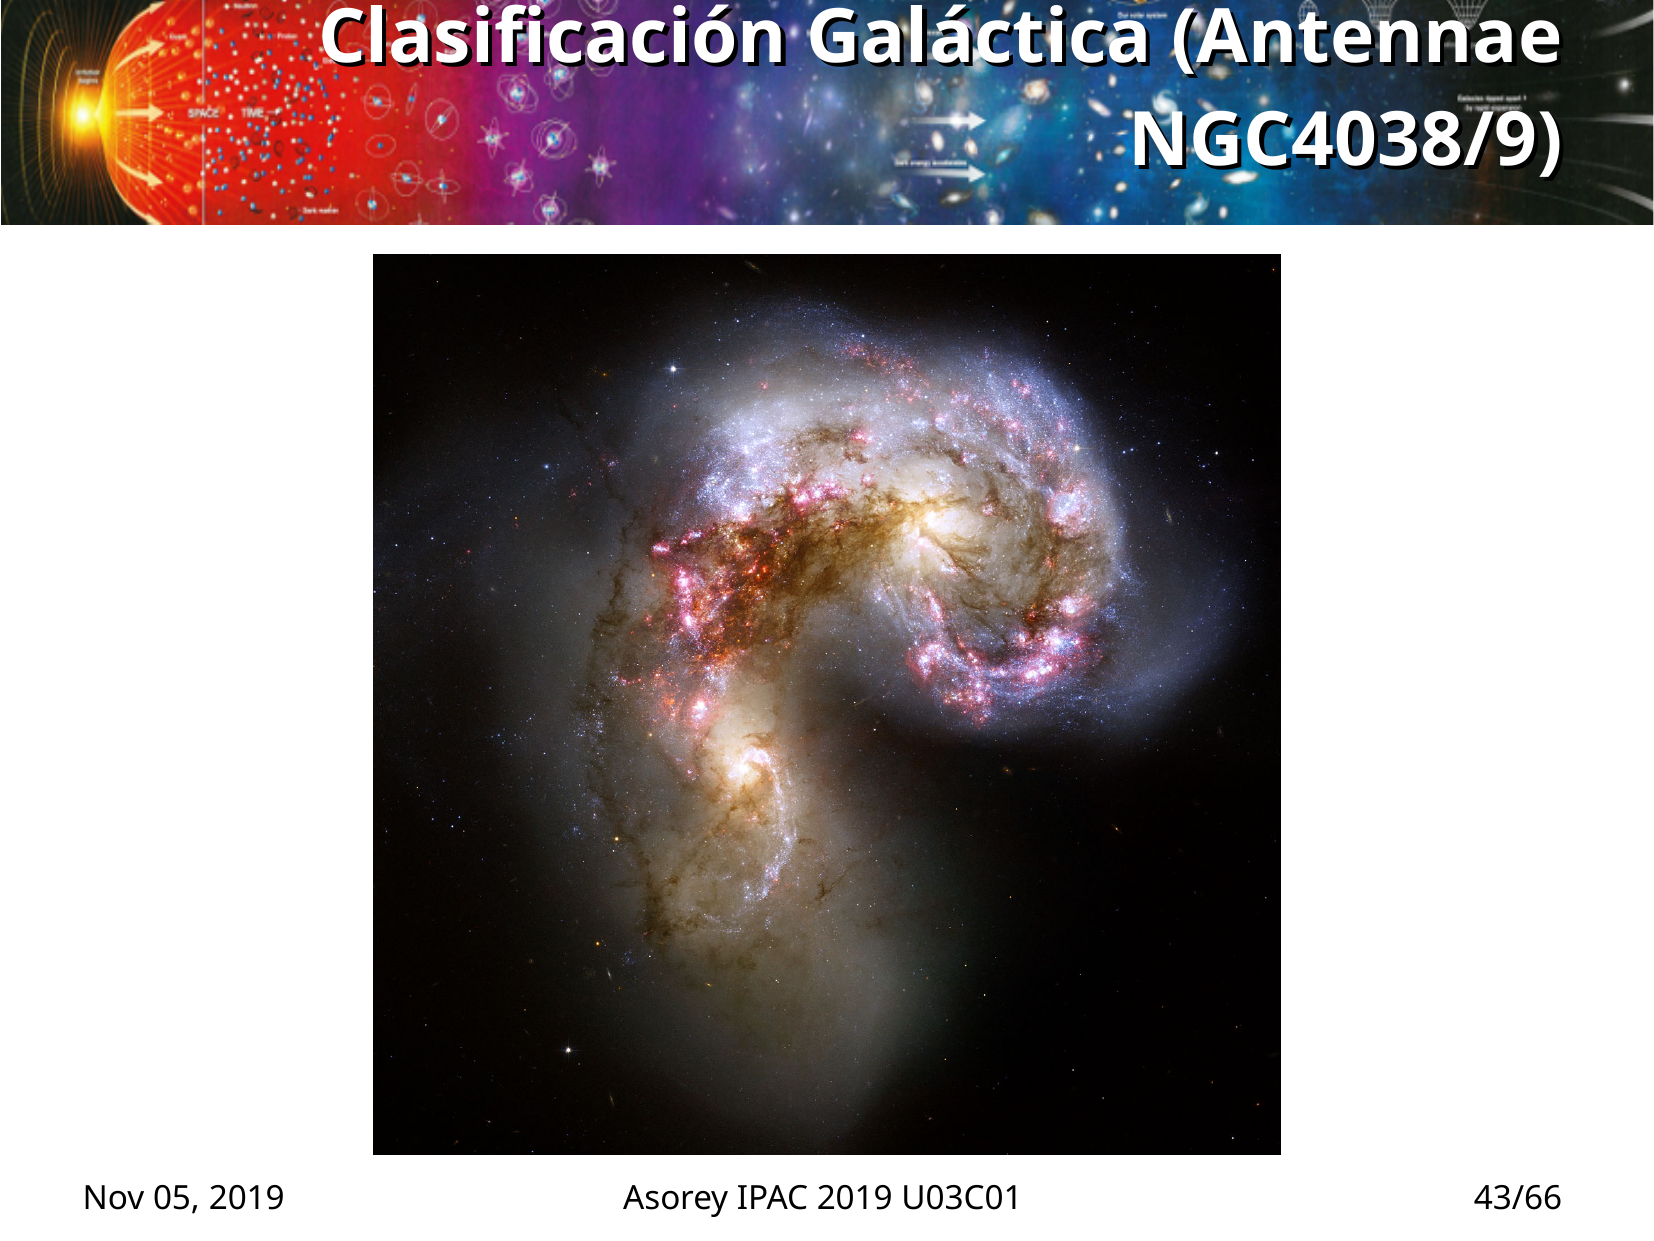

# Clasificación Galáctica (Antennae NGC4038/9)
Nov 05, 2019
Asorey IPAC 2019 U03C01
43